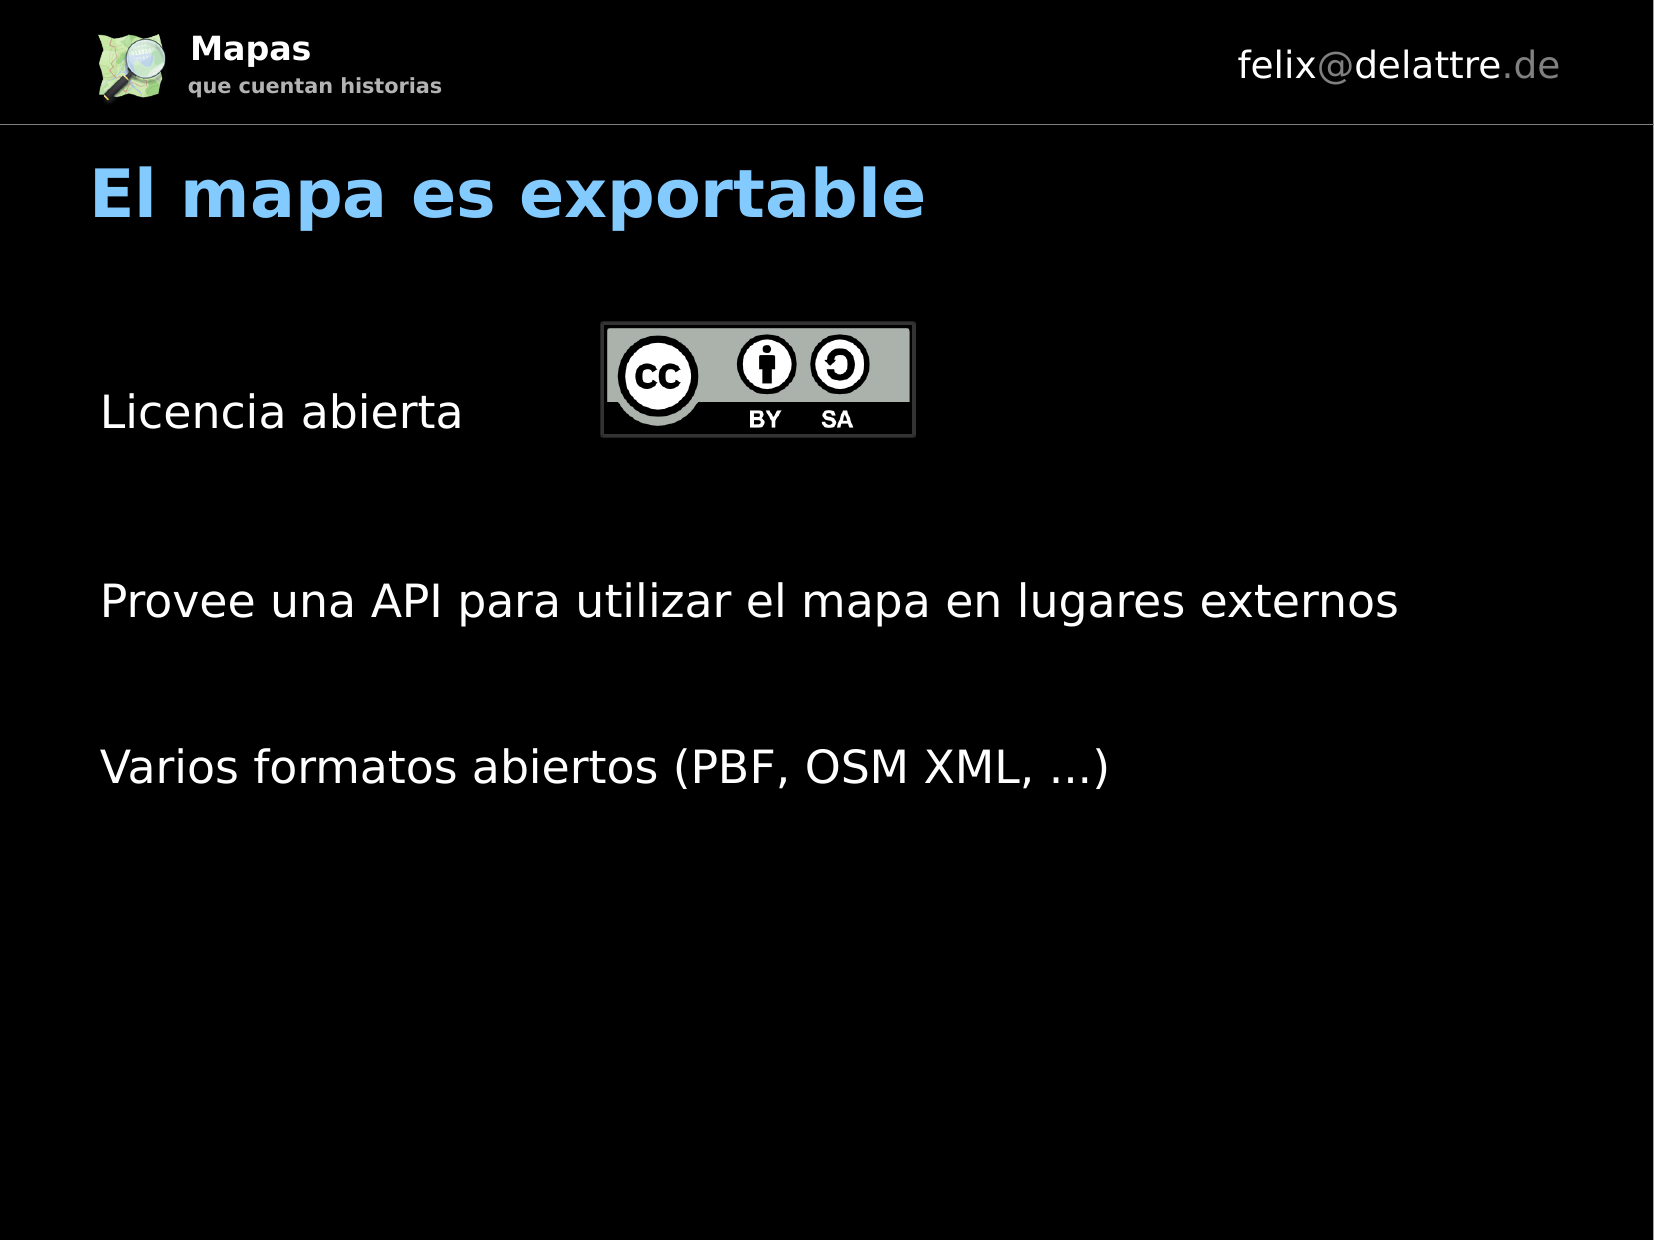

El mapa es exportable
Licencia abierta
Provee una API para utilizar el mapa en lugares externos
Varios formatos abiertos (PBF, OSM XML, ...)